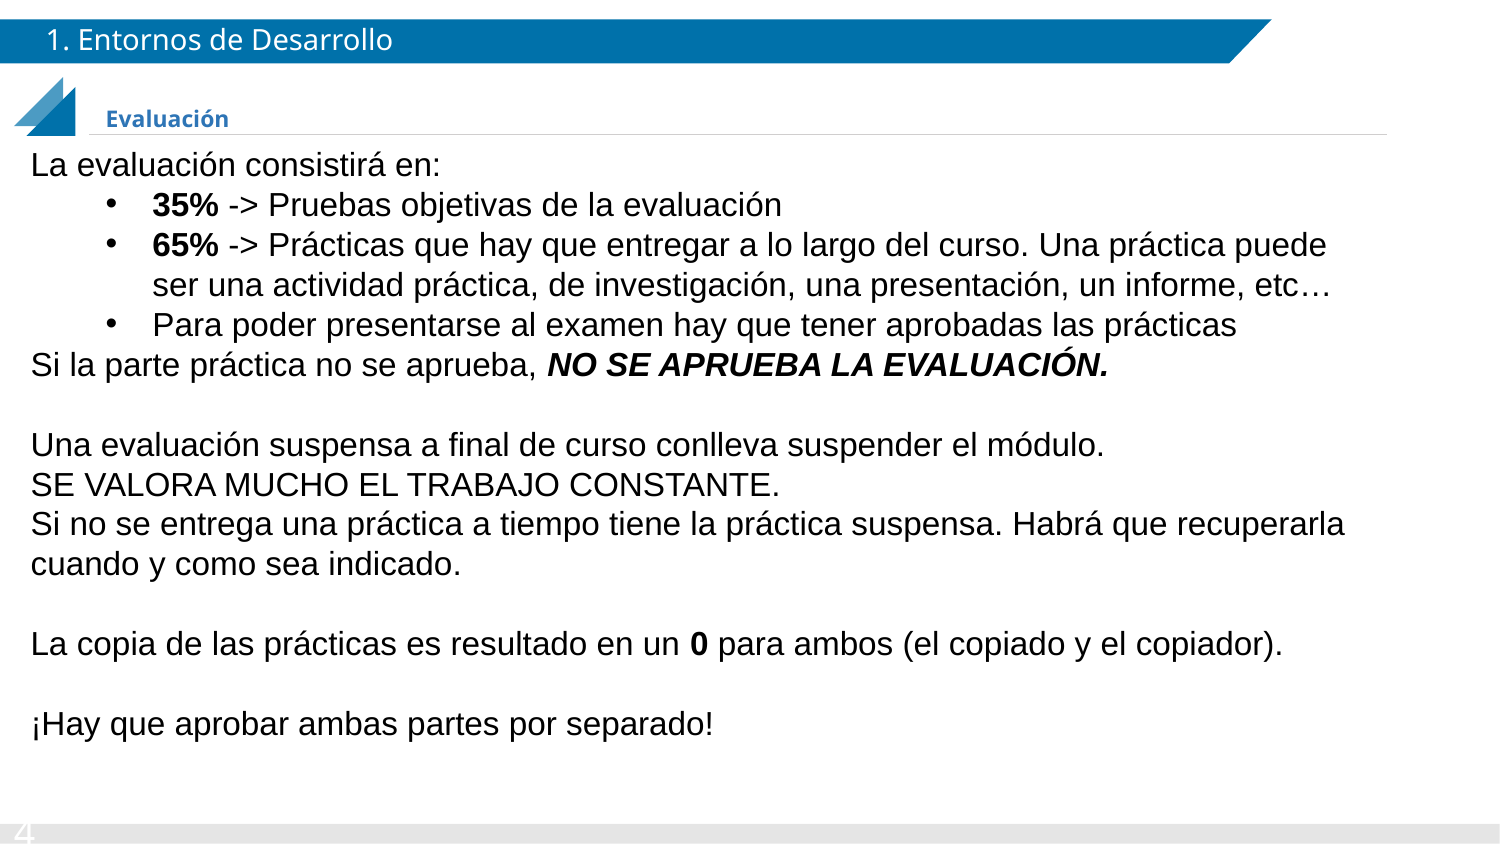

# 1. Entornos de Desarrollo
Evaluación
La evaluación consistirá en:
35% -> Pruebas objetivas de la evaluación
65% -> Prácticas que hay que entregar a lo largo del curso. Una práctica puede ser una actividad práctica, de investigación, una presentación, un informe, etc…
Para poder presentarse al examen hay que tener aprobadas las prácticas
Si la parte práctica no se aprueba, NO SE APRUEBA LA EVALUACIÓN.
Una evaluación suspensa a final de curso conlleva suspender el módulo.
SE VALORA MUCHO EL TRABAJO CONSTANTE.
Si no se entrega una práctica a tiempo tiene la práctica suspensa. Habrá que recuperarla cuando y como sea indicado.
La copia de las prácticas es resultado en un 0 para ambos (el copiado y el copiador).
¡Hay que aprobar ambas partes por separado!